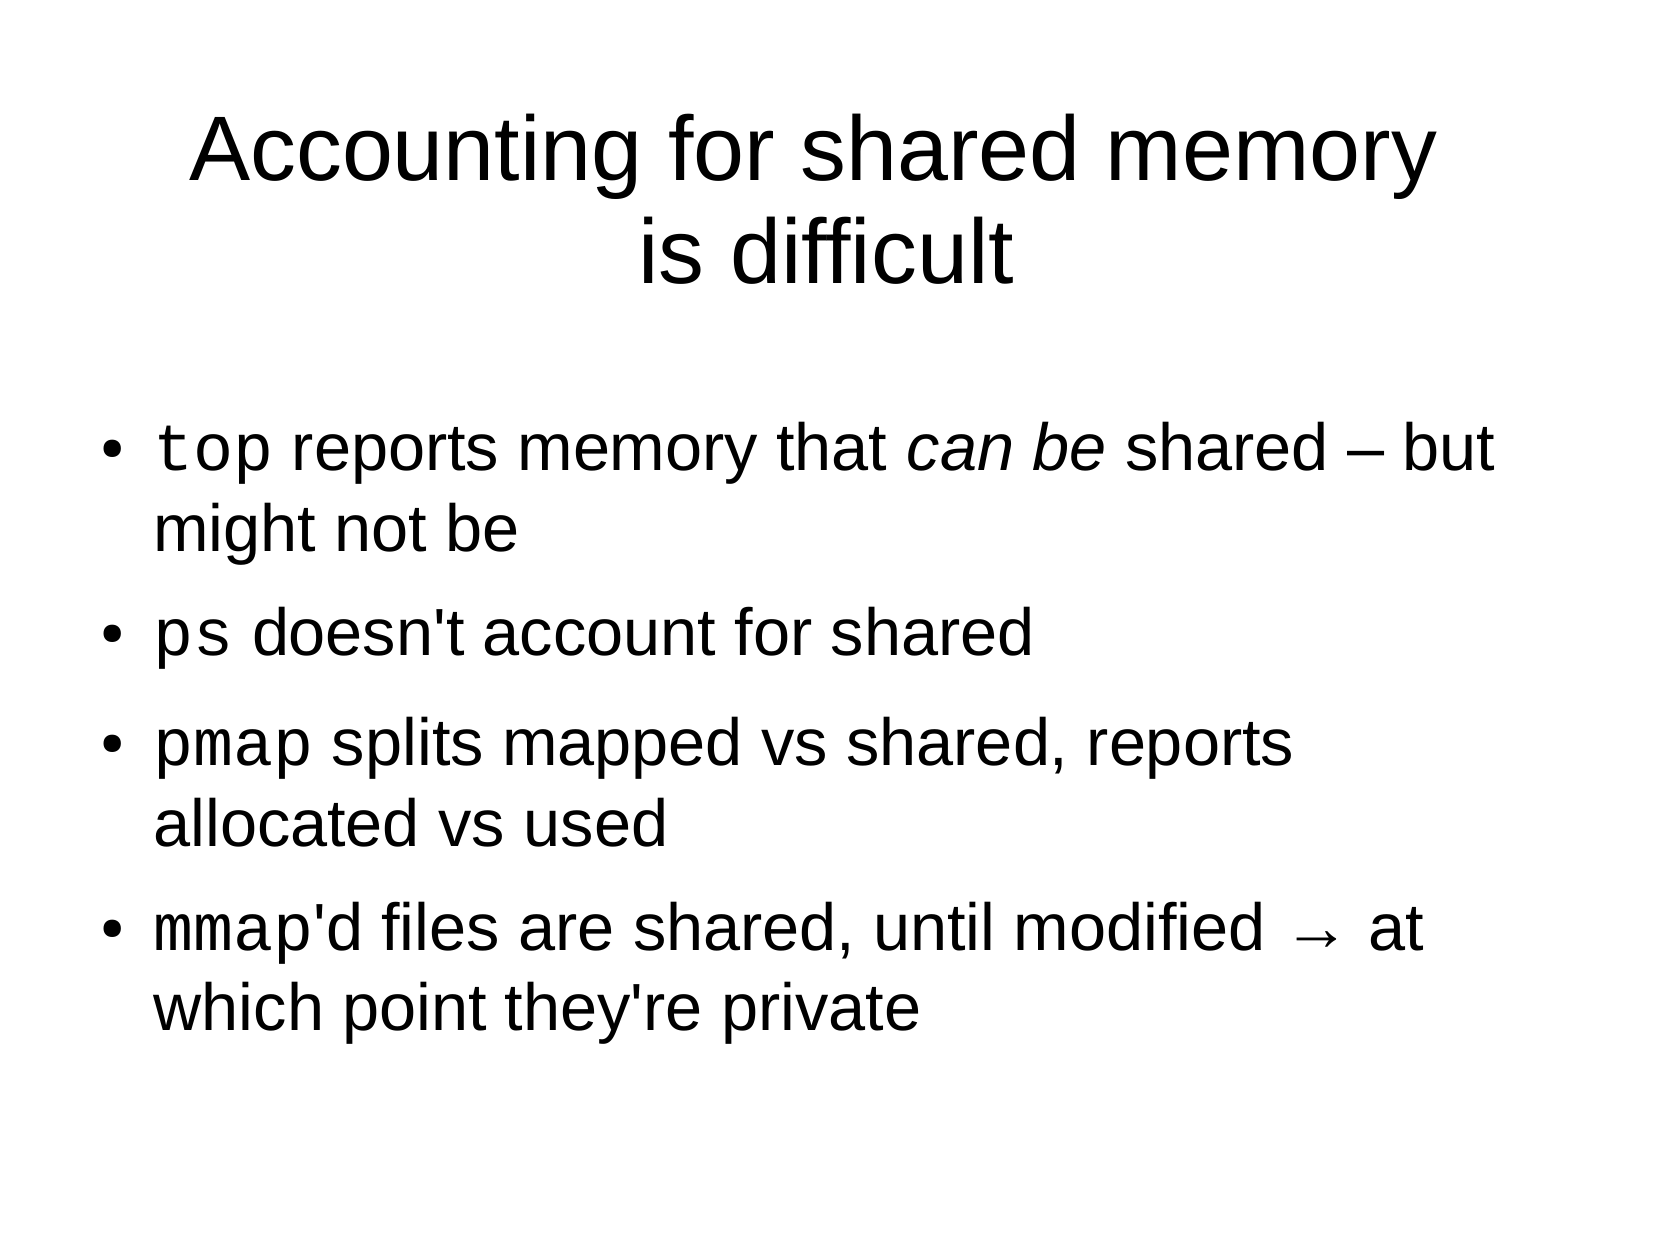

# Accounting for shared memory is difficult
top reports memory that can be shared – but might not be
ps doesn't account for shared
pmap splits mapped vs shared, reports allocated vs used
mmap'd files are shared, until modified → at which point they're private